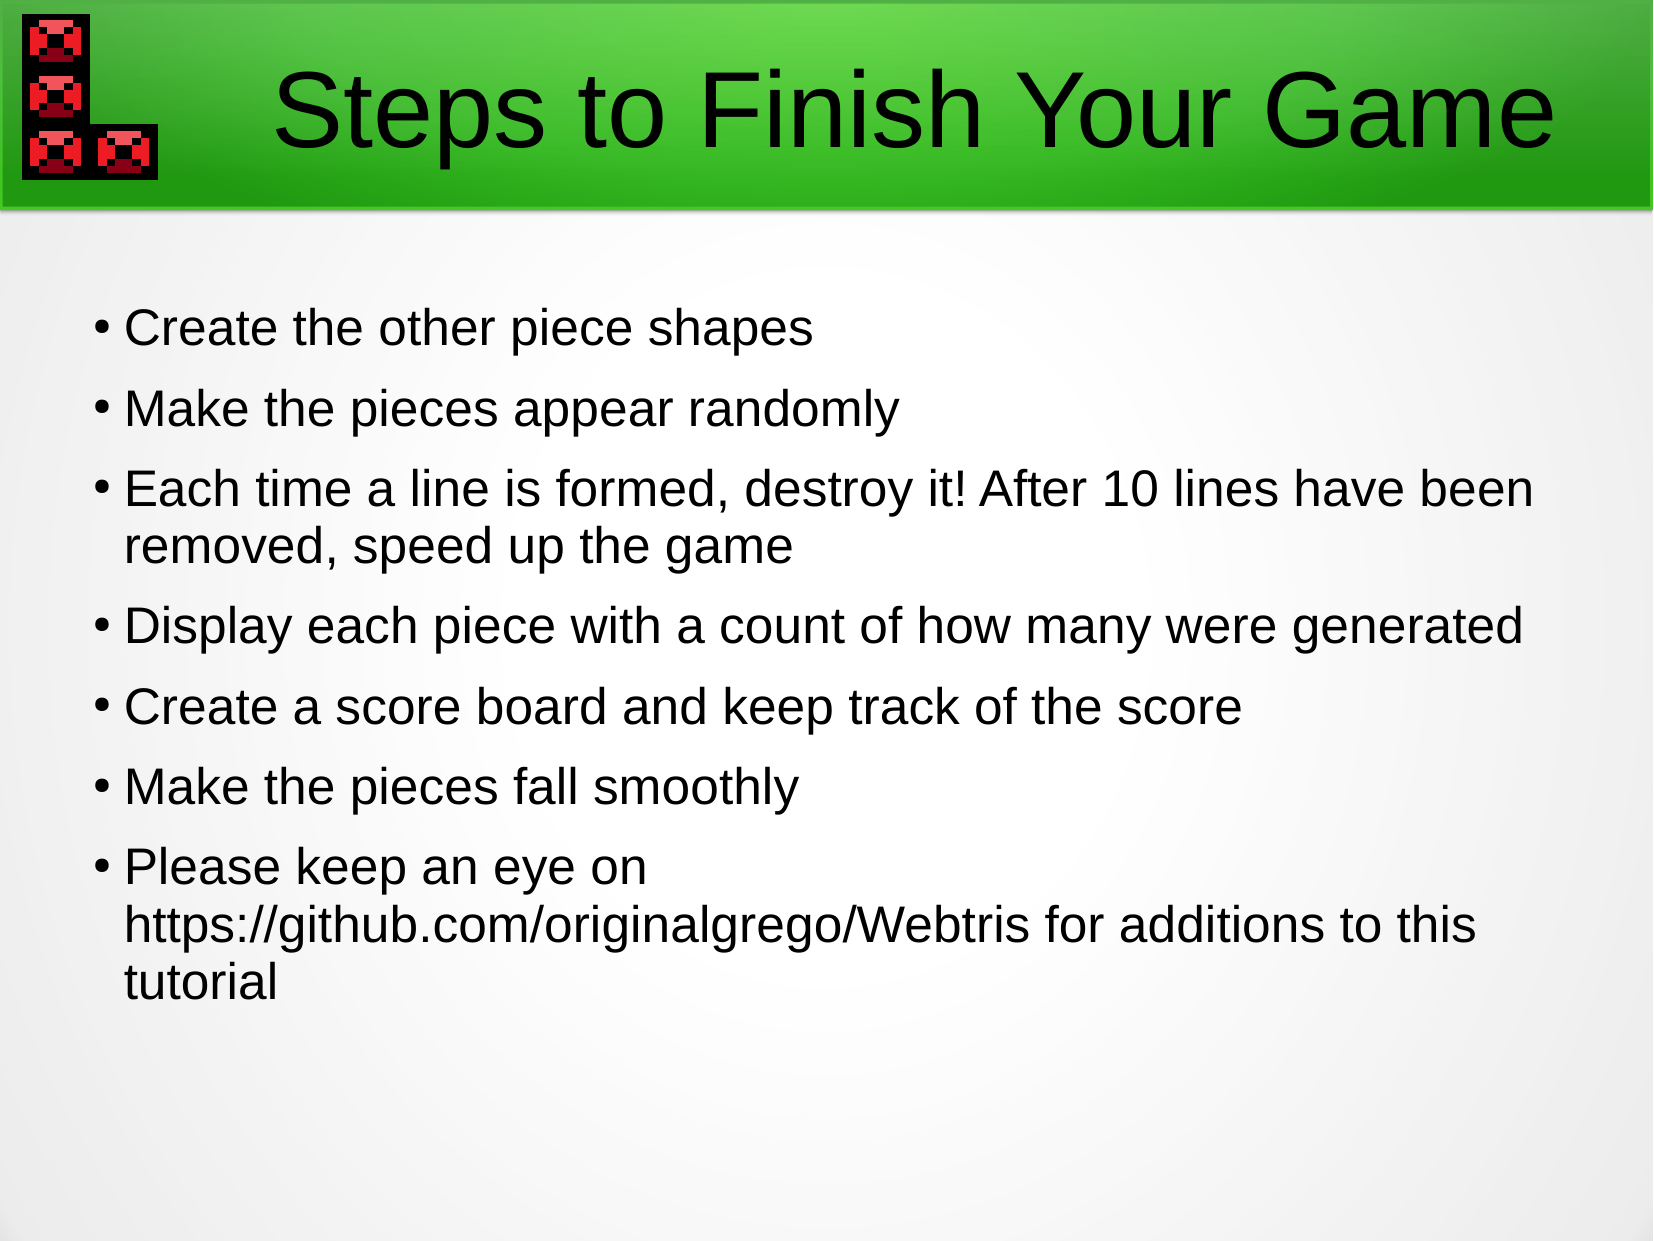

# Steps to Finish Your Game
Create the other piece shapes
Make the pieces appear randomly
Each time a line is formed, destroy it! After 10 lines have been removed, speed up the game
Display each piece with a count of how many were generated
Create a score board and keep track of the score
Make the pieces fall smoothly
Please keep an eye on https://github.com/originalgrego/Webtris for additions to this tutorial